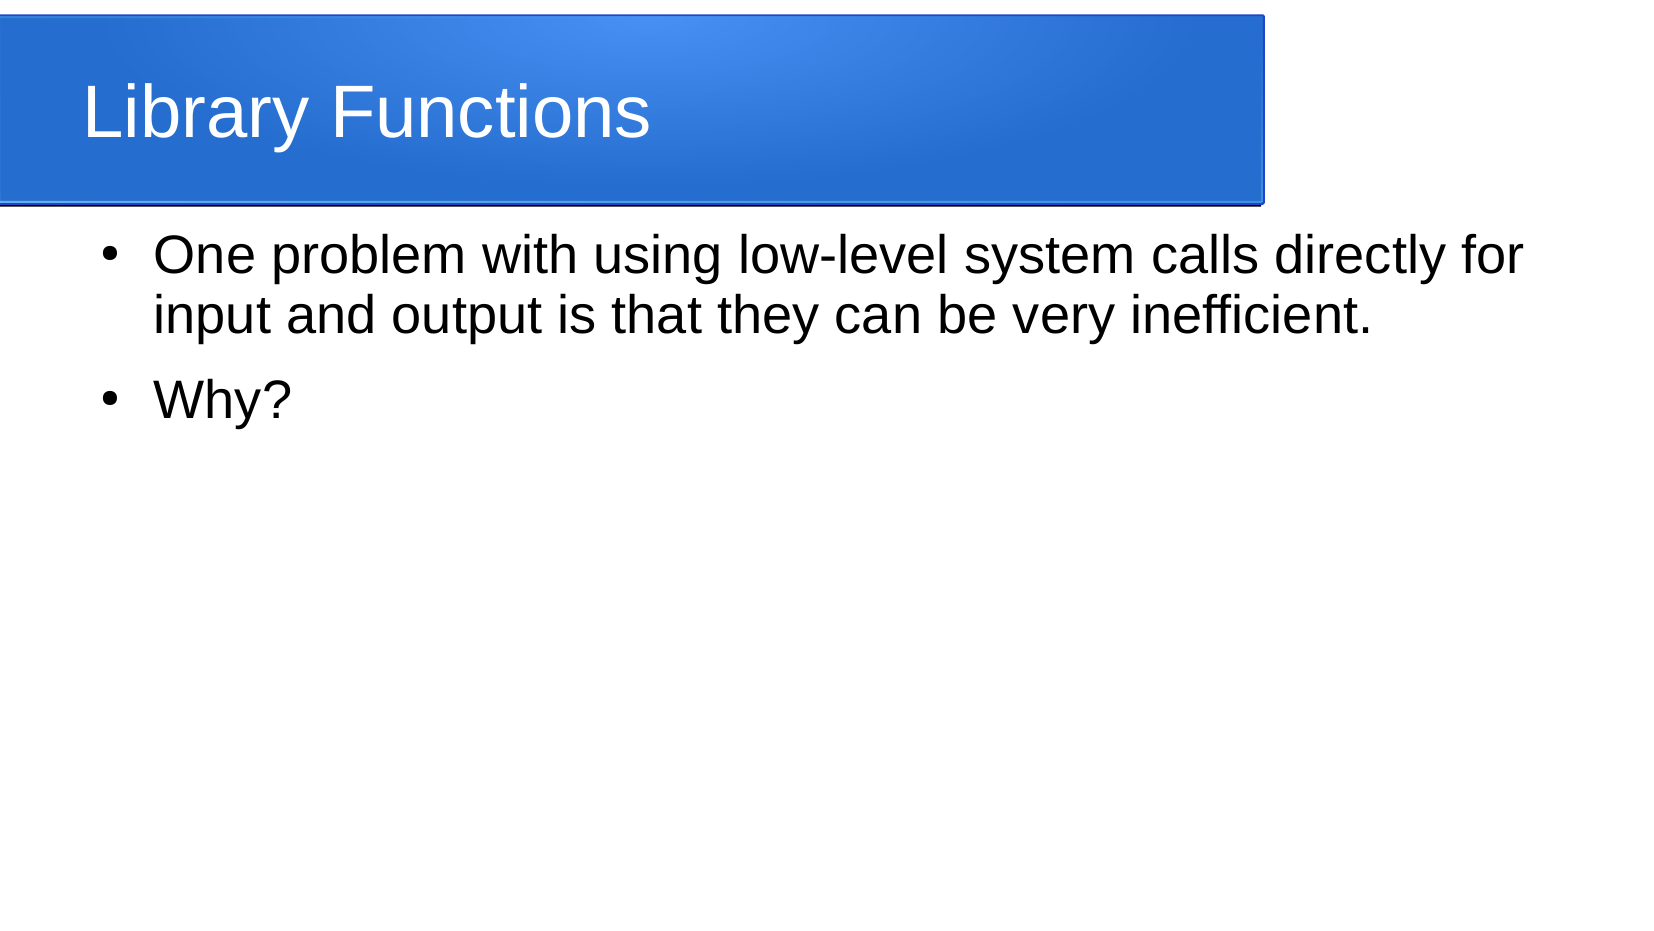

# Library Functions
One problem with using low-level system calls directly for input and output is that they can be very inefficient.
Why?